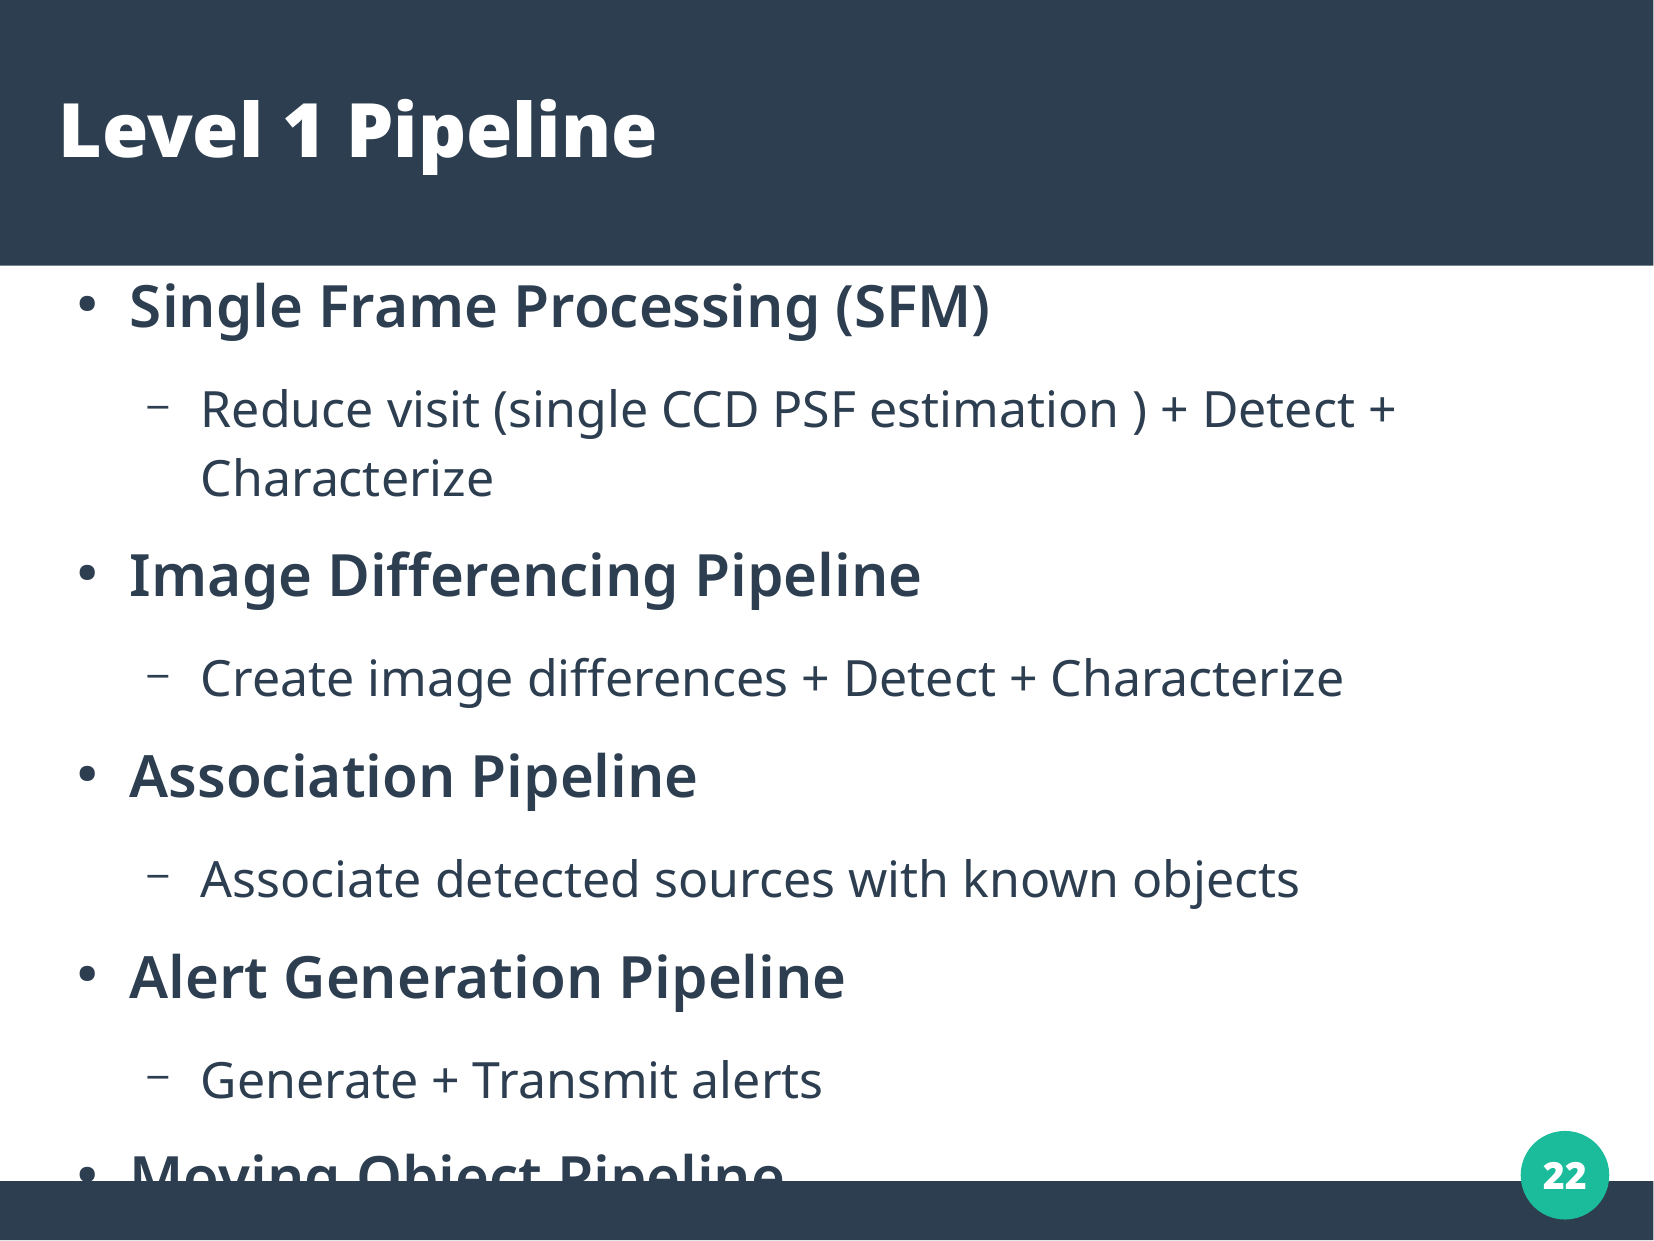

# Level 1 Pipeline
Single Frame Processing (SFM)
Reduce visit (single CCD PSF estimation ) + Detect + Characterize
Image Differencing Pipeline
Create image differences + Detect + Characterize
Association Pipeline
Associate detected sources with known objects
Alert Generation Pipeline
Generate + Transmit alerts
Moving Object Pipeline
Identify + Link + Compute orbits of SS bodies
22